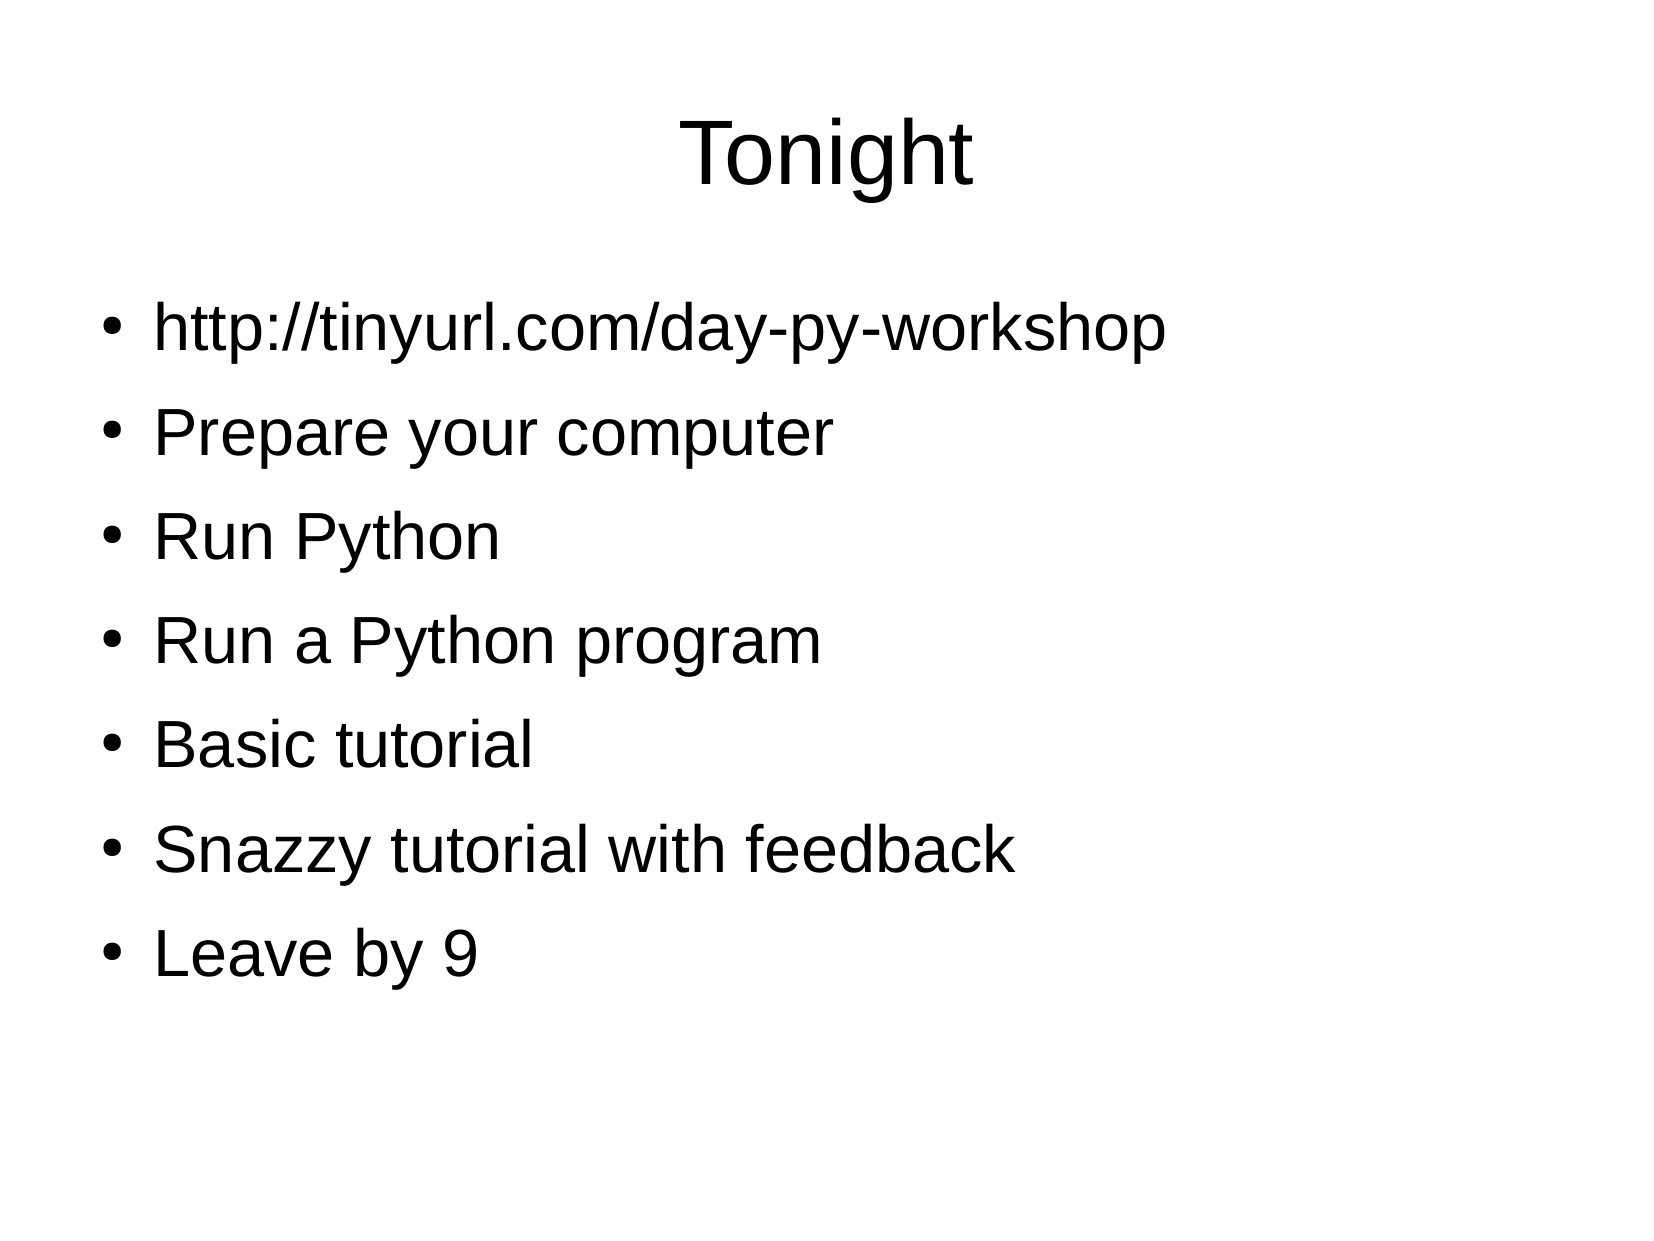

# Tonight
http://tinyurl.com/day-py-workshop
Prepare your computer
Run Python
Run a Python program
Basic tutorial
Snazzy tutorial with feedback
Leave by 9